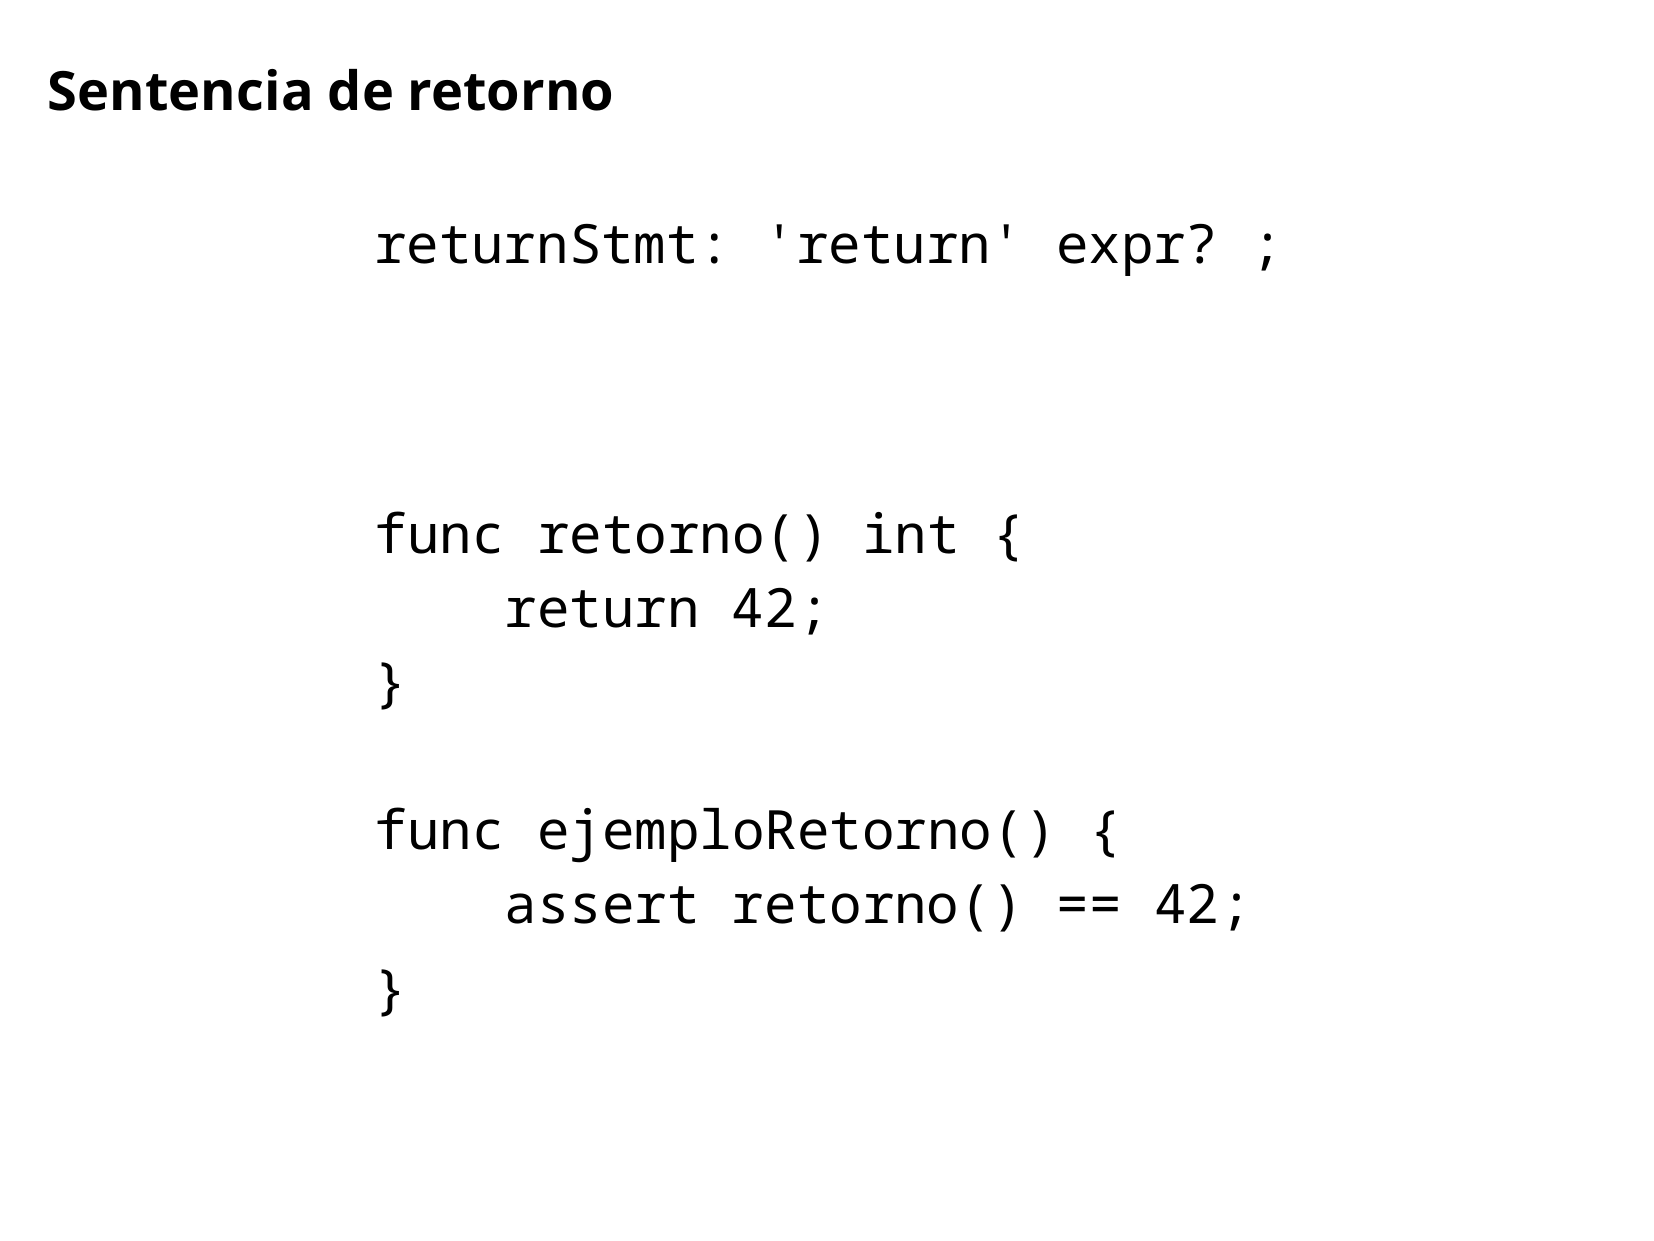

Sentencia de retorno
returnStmt: 'return' expr? ;
func retorno() int {
 return 42;
}
func ejemploRetorno() {
 assert retorno() == 42;
}